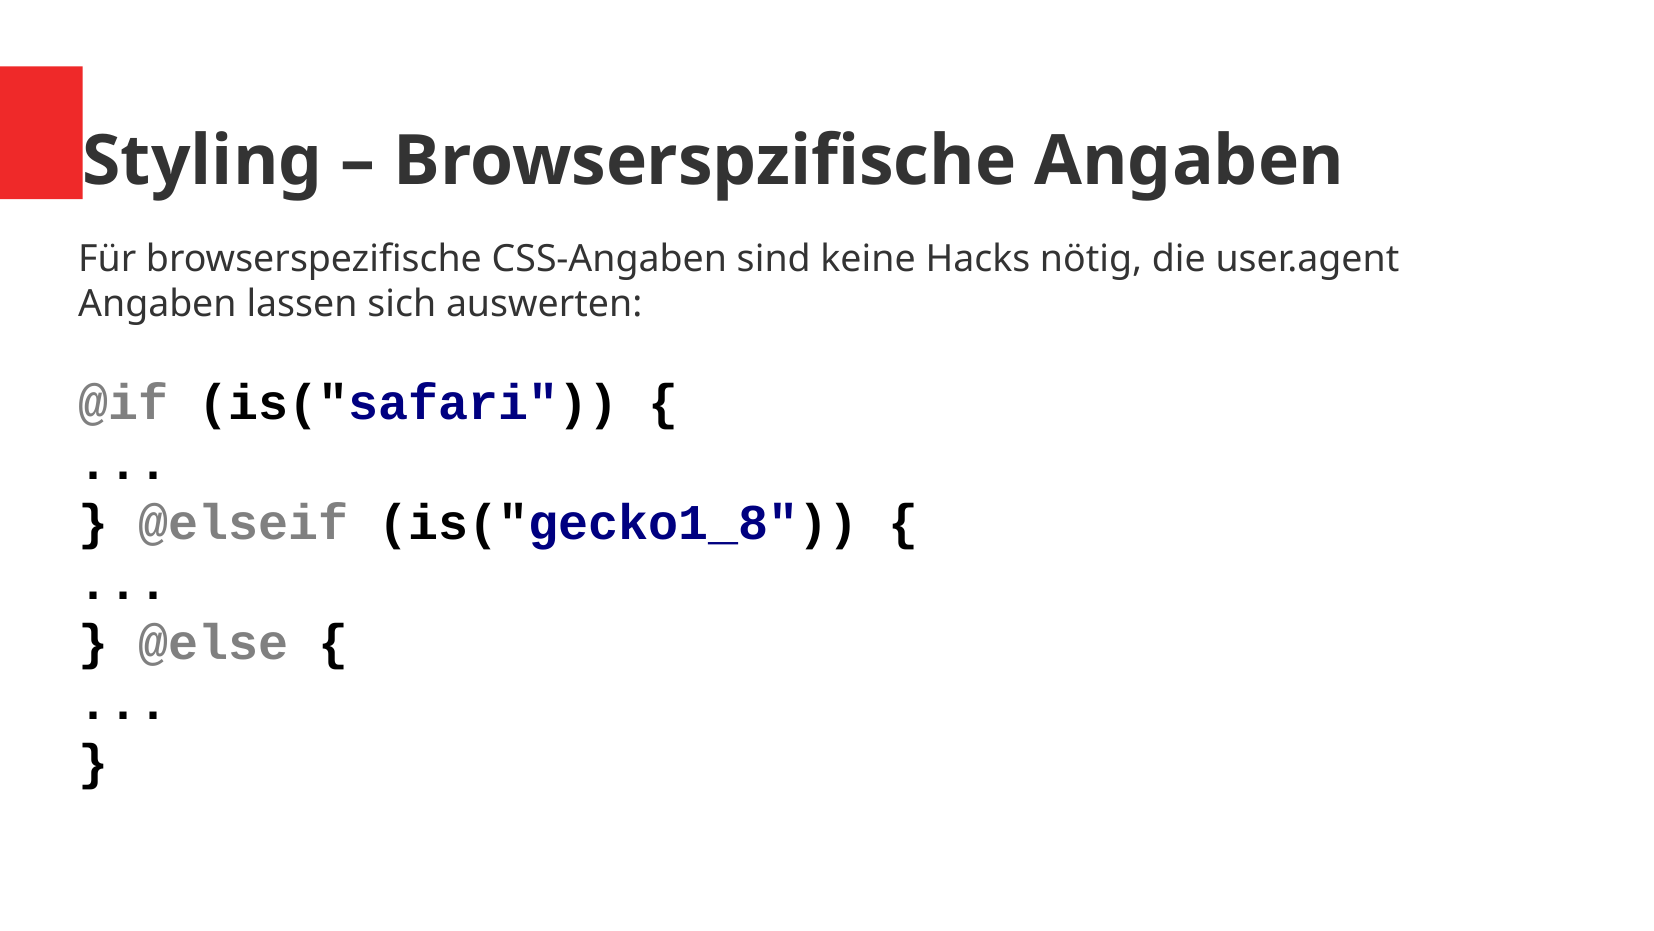

# Styling – Browserspzifische Angaben
Für browserspezifische CSS-Angaben sind keine Hacks nötig, die user.agent Angaben lassen sich auswerten:
@if (is("safari")) {
...
} @elseif (is("gecko1_8")) {
...
} @else {
...
}